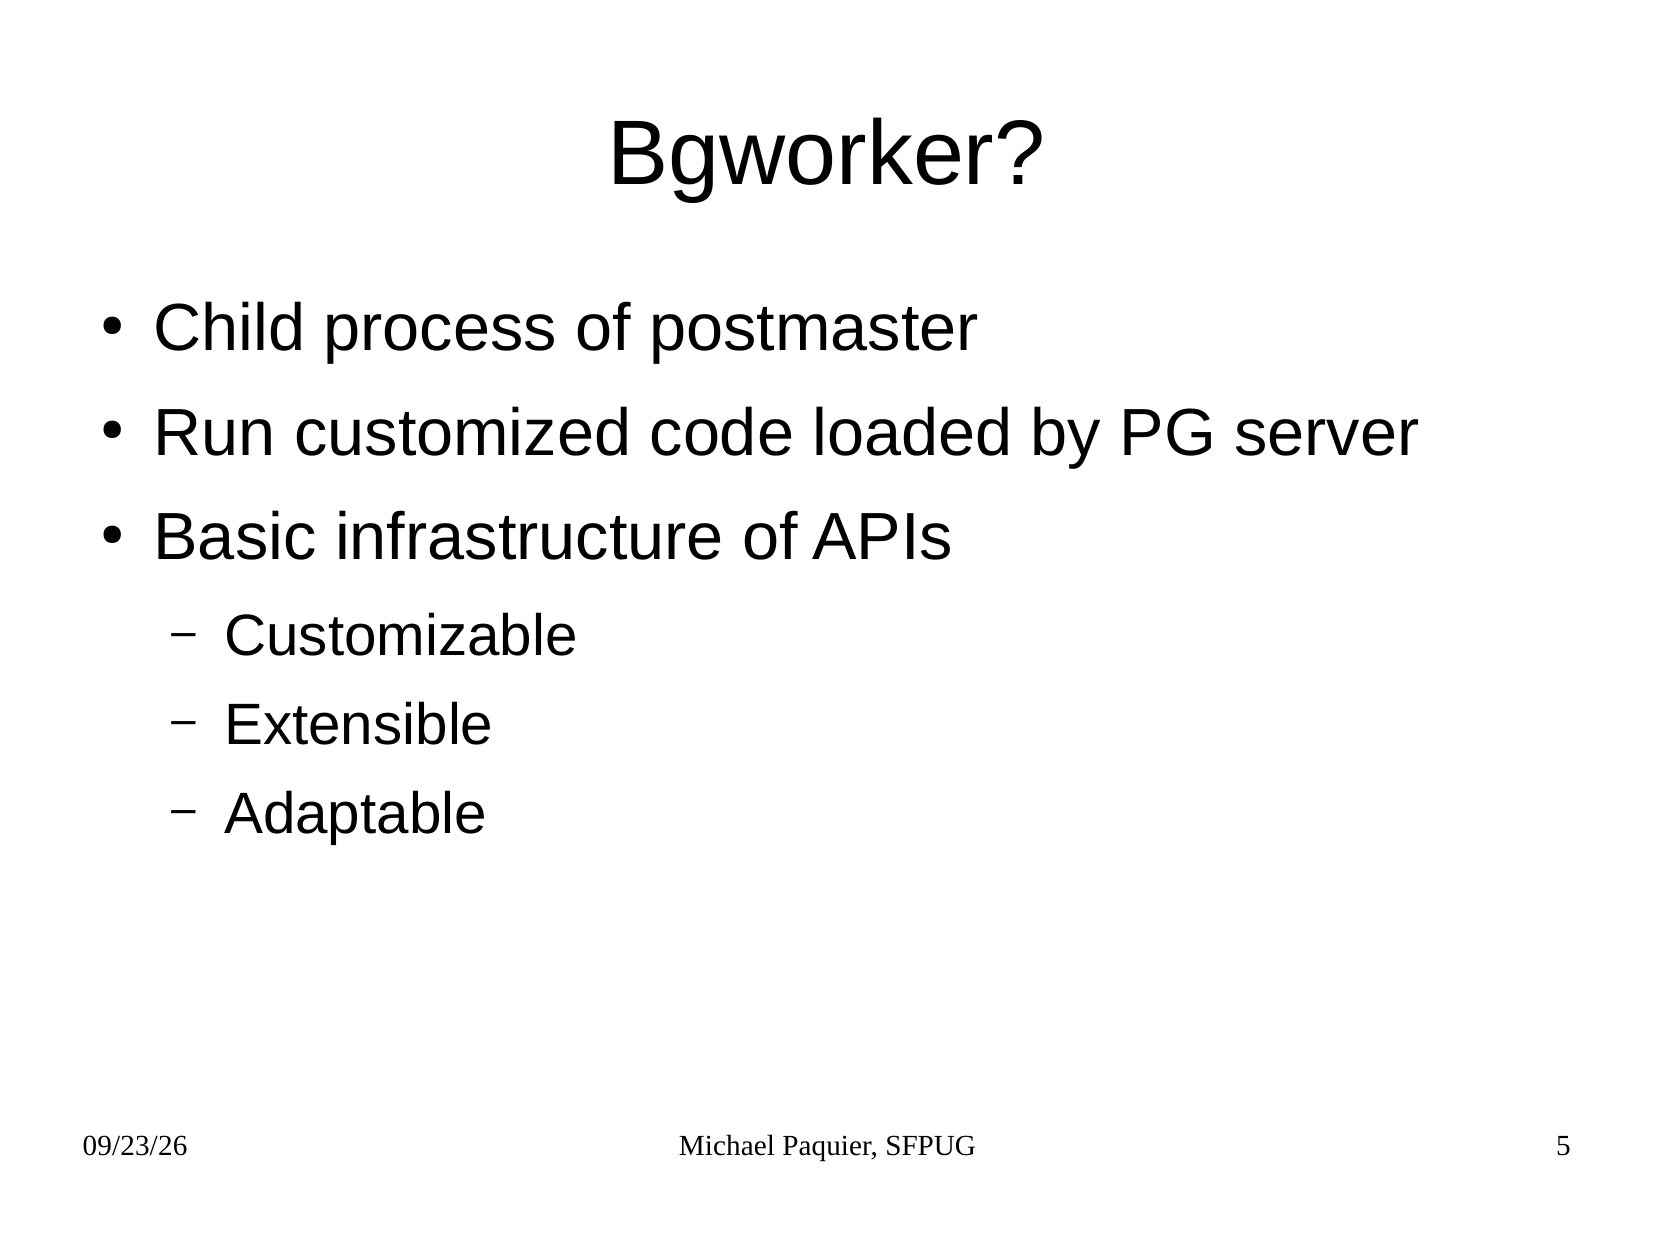

# Bgworker?
Child process of postmaster
Run customized code loaded by PG server
Basic infrastructure of APIs
Customizable
Extensible
Adaptable
Michael Paquier, SFPUG
5